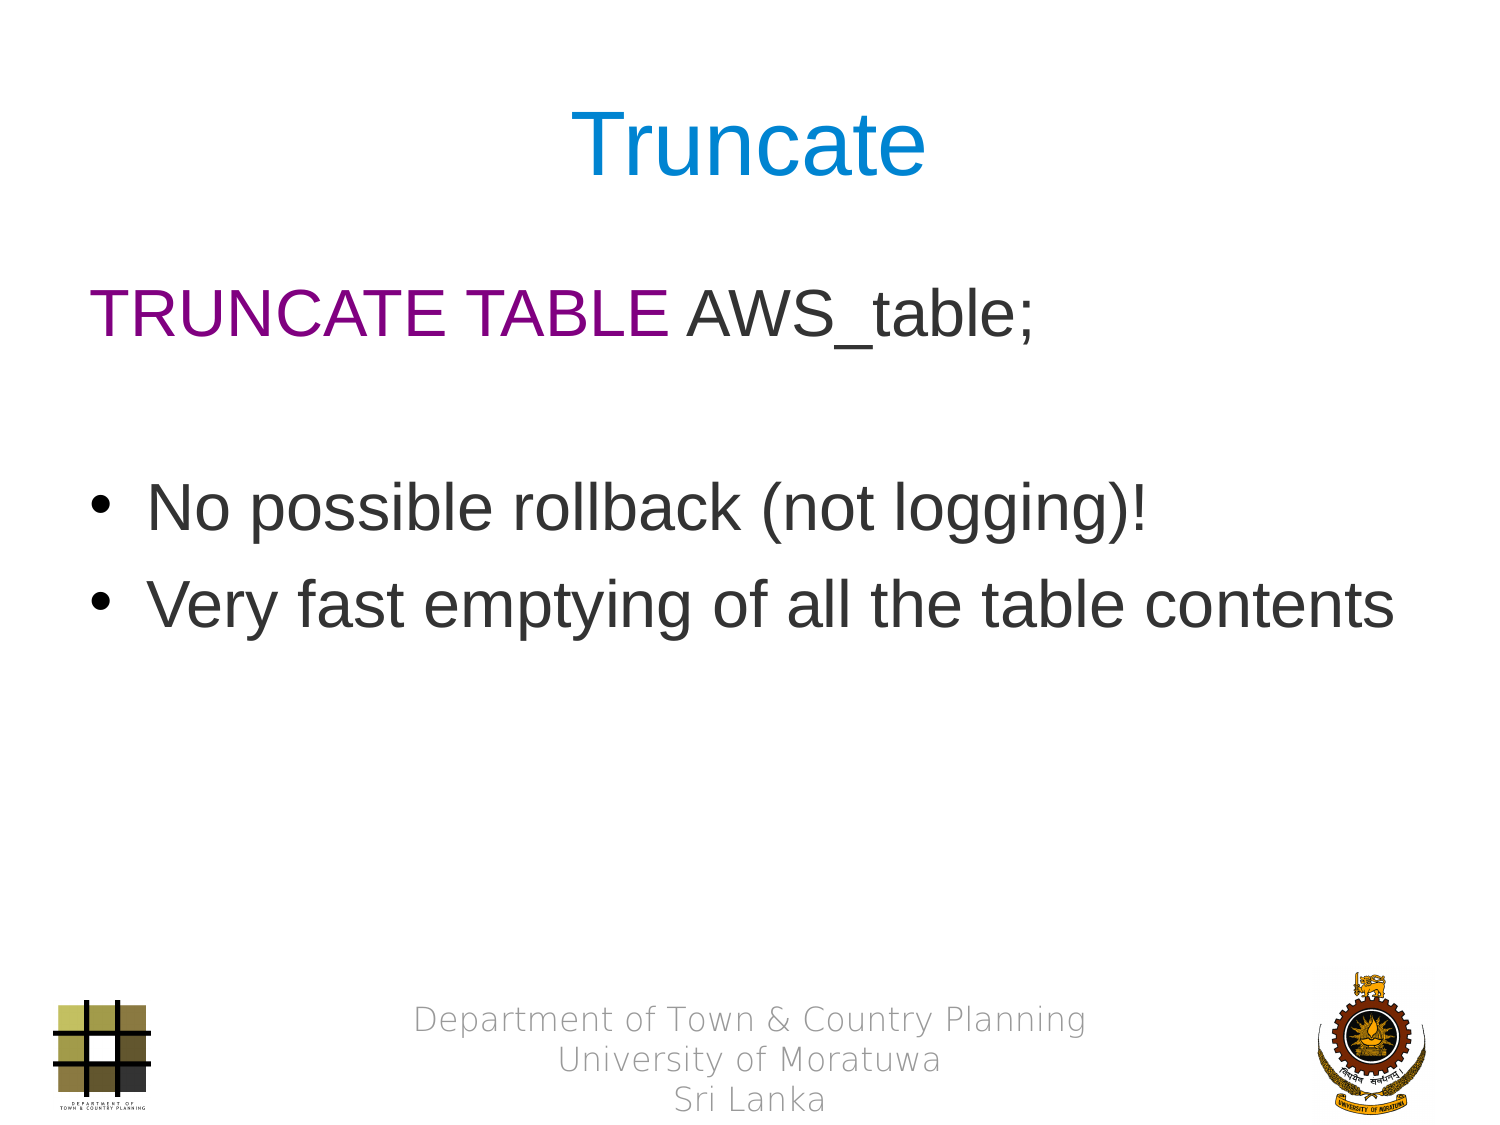

# Truncate
TRUNCATE TABLE AWS_table;
No possible rollback (not logging)!
Very fast emptying of all the table contents